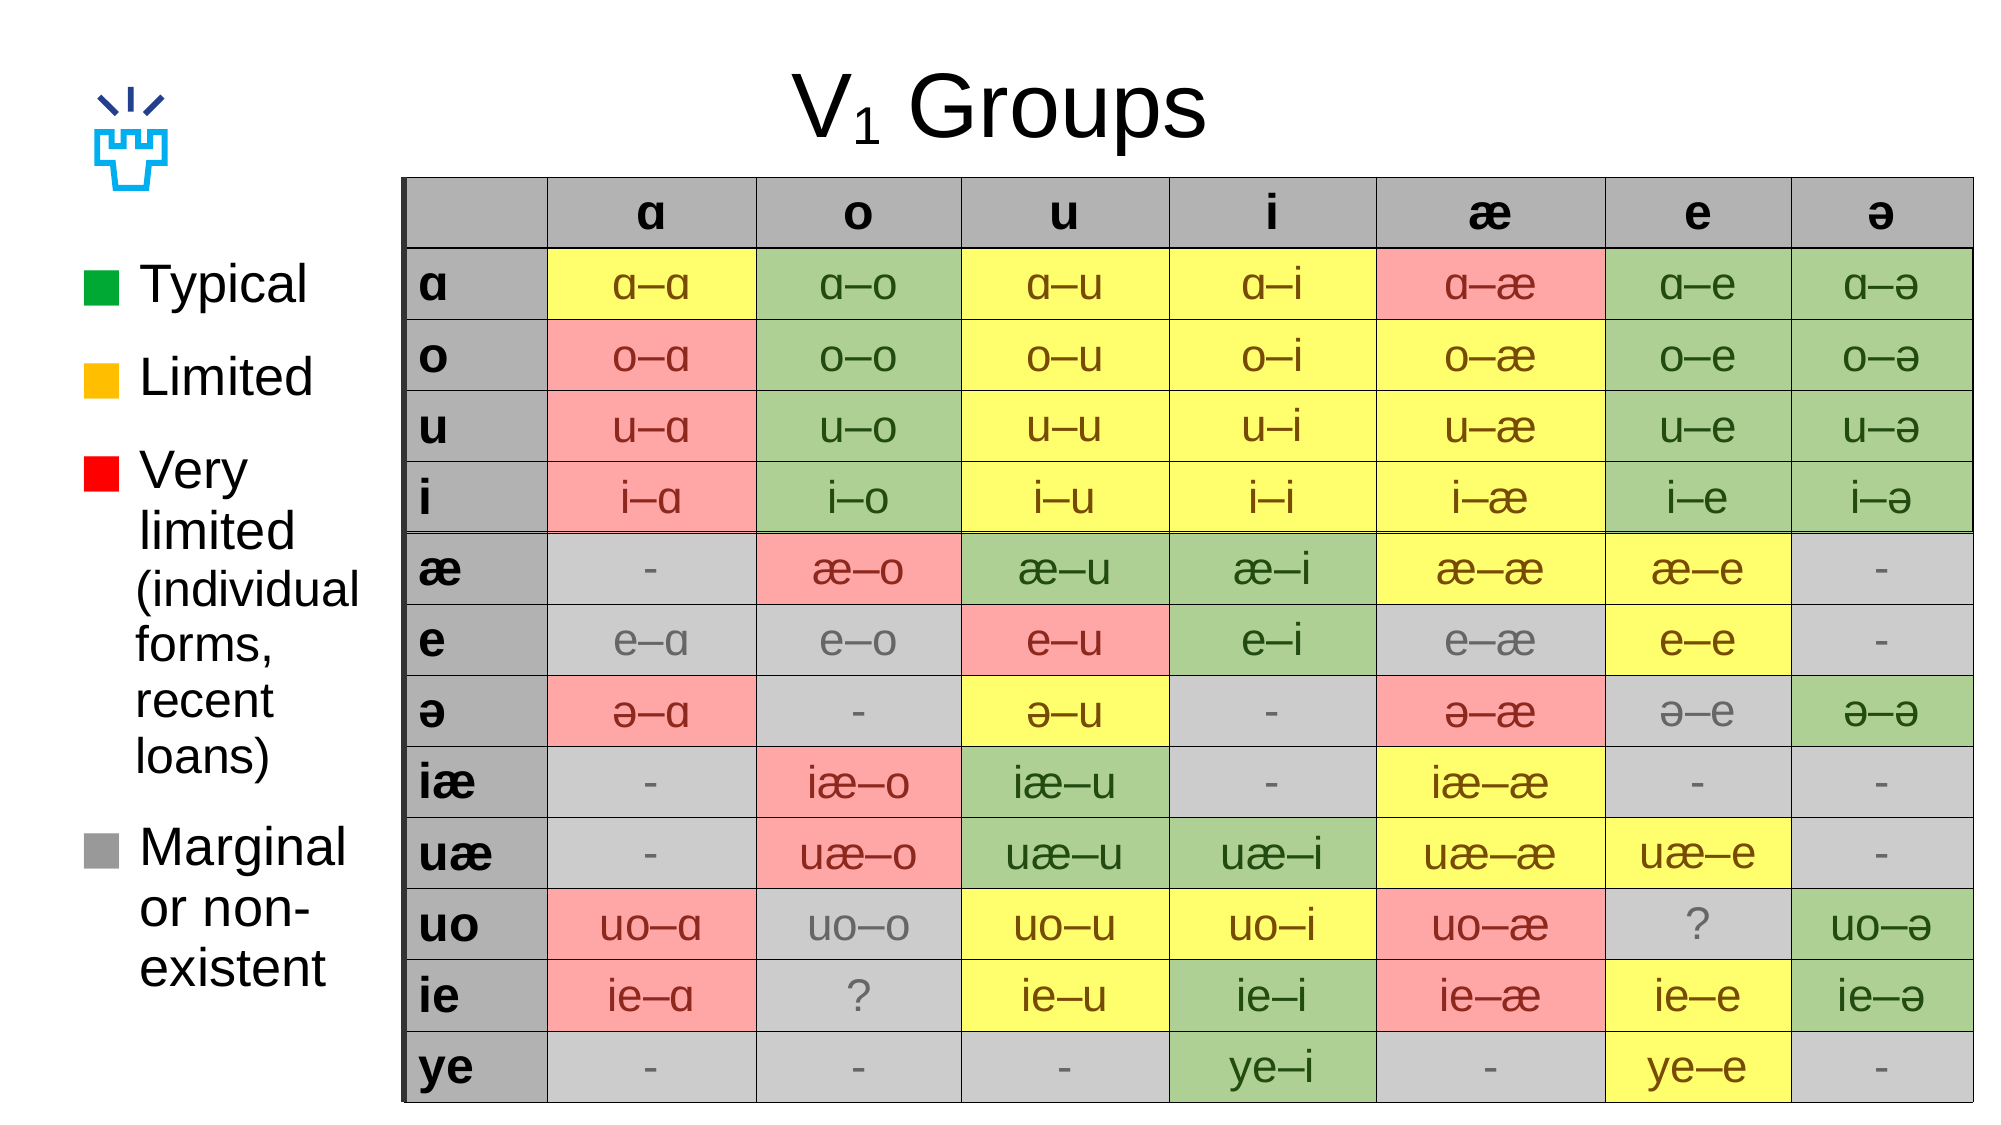

# V1 Groups
| | ɑ | o | u | i | æ | e | ə |
| --- | --- | --- | --- | --- | --- | --- | --- |
| ɑ | ɑ–ɑ | ɑ–o | ɑ–u | ɑ–i | ɑ–æ | ɑ–e | ɑ–ə |
| o | o–ɑ | o–o | o–u | o–i | o–æ | o–e | o–ə |
| u | u–ɑ | u–o | u–u | u–i | u–æ | u–e | u–ə |
| i | i–ɑ | i–o | i–u | i–i | i–æ | i–e | i–ə |
| æ | - | æ–o | æ–u | æ–i | æ–æ | æ–e | - |
| e | e–ɑ | e–o | e–u | e–i | e–æ | e–e | - |
| ə | ə–ɑ | - | ə–u | - | ə–æ | ə–e | ə–ə |
| iæ | - | iæ–o | iæ–u | - | iæ–æ | - | - |
| uæ | - | uæ–o | uæ–u | uæ–i | uæ–æ | uæ–e | - |
| uo | uo–ɑ | uo–o | uo–u | uo–i | uo–æ | ? | uo–ə |
| ie | ie–ɑ | ? | ie–u | ie–i | ie–æ | ie–e | ie–ə |
| ye | - | - | - | ye–i | - | ye–e | - |
◼ Typical
◼ Limited
◼ Very
 limited
 (individual
 forms,
 recent
 loans)
◼ Marginal
 or non-
 existent
https://github.com/tkoukkar/anaraskiela/blob/master/Koukkari_Tuomas-CIFUXIII-oovdanpyehtim.pdf